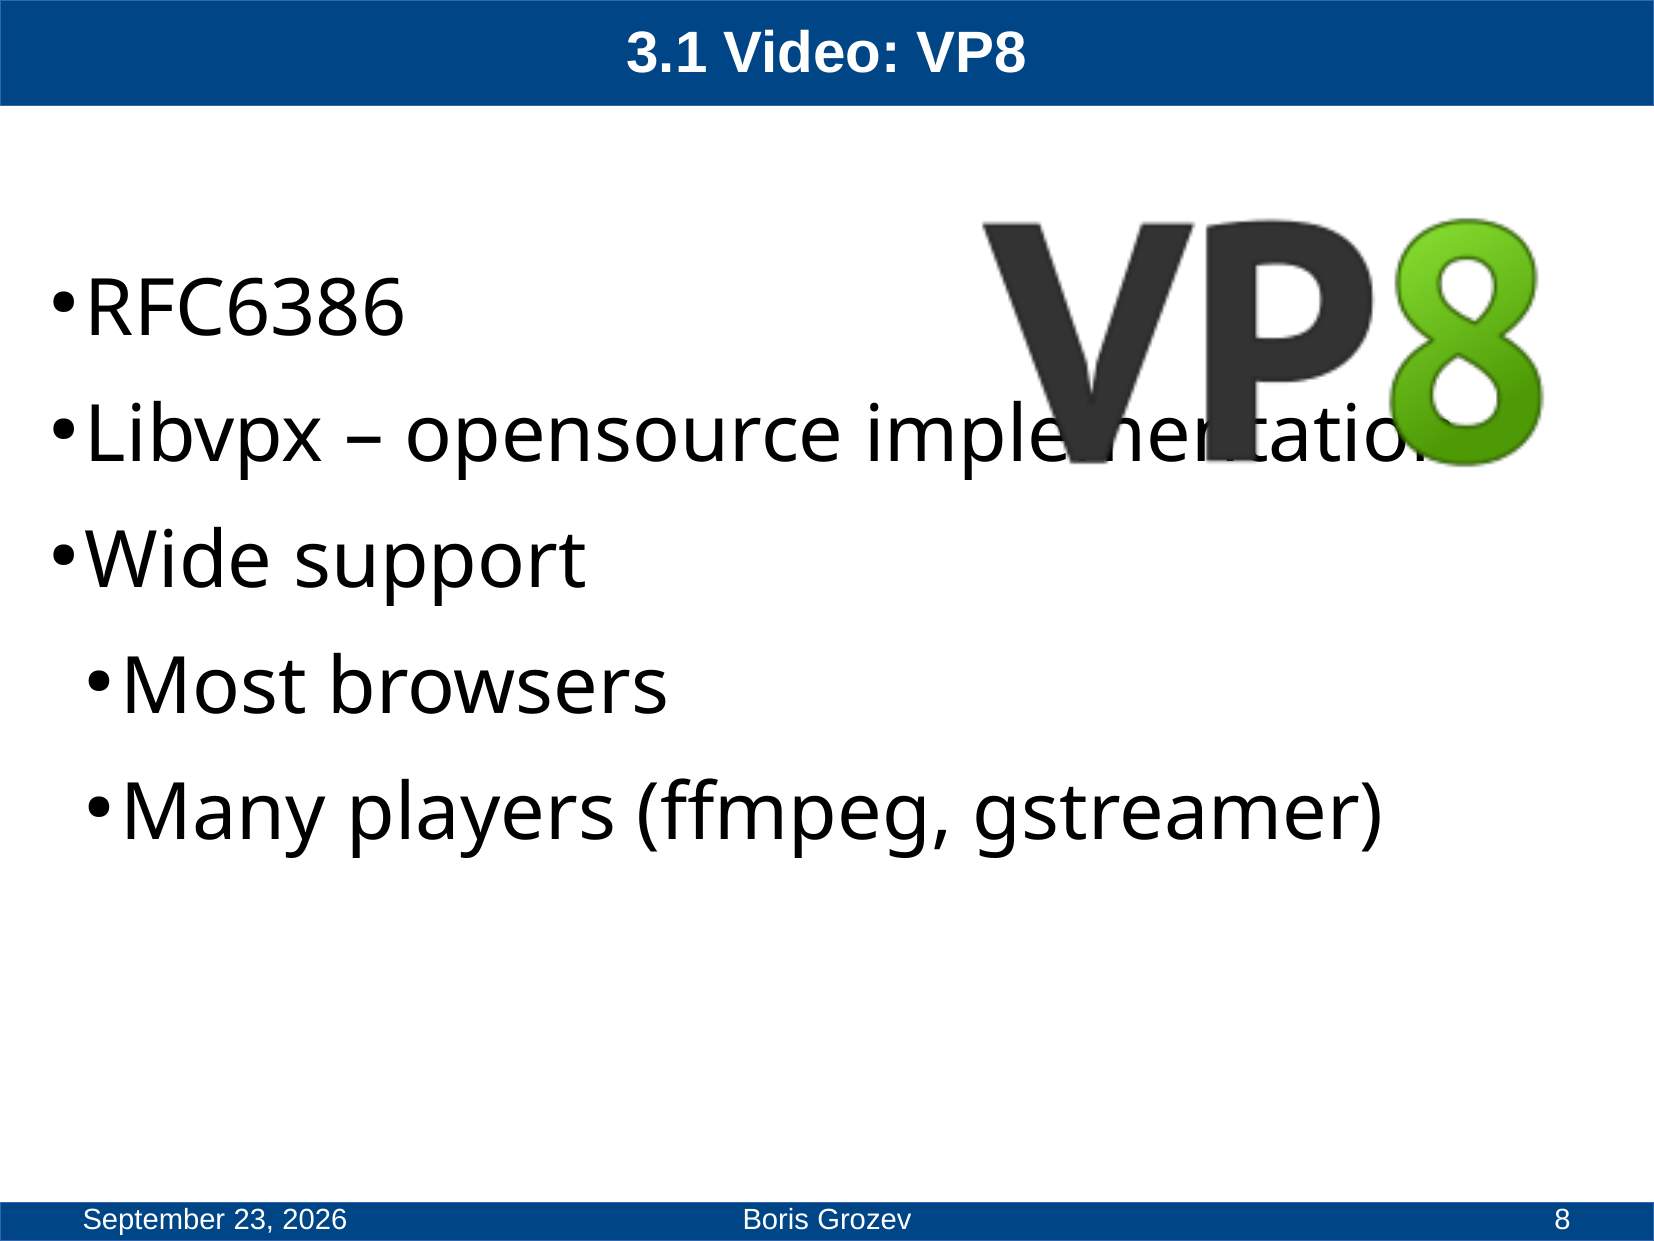

# 3.1 Video: VP8
RFC6386
Libvpx – opensource implementation
Wide support
Most browsers
Many players (ffmpeg, gstreamer)
Boris Grozev
8